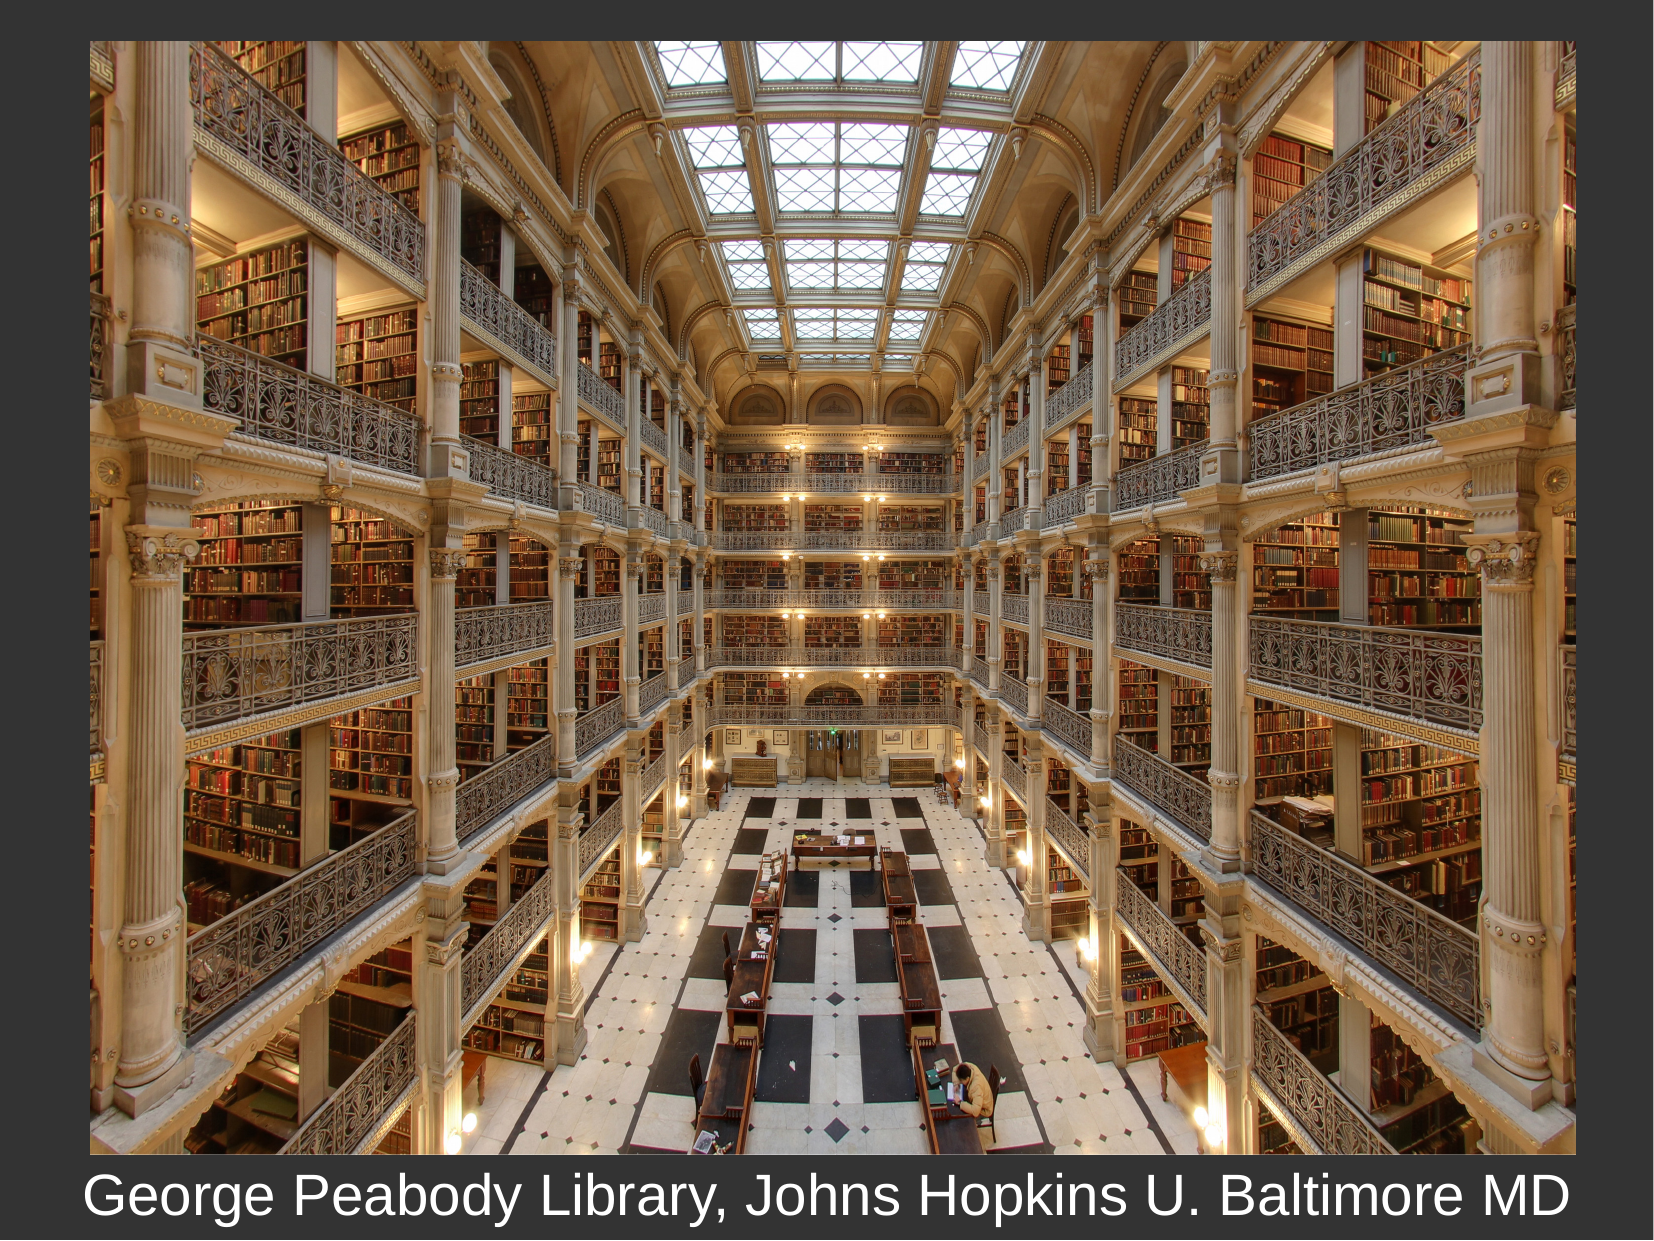

George Peabody Library, Johns Hopkins U. Baltimore MD